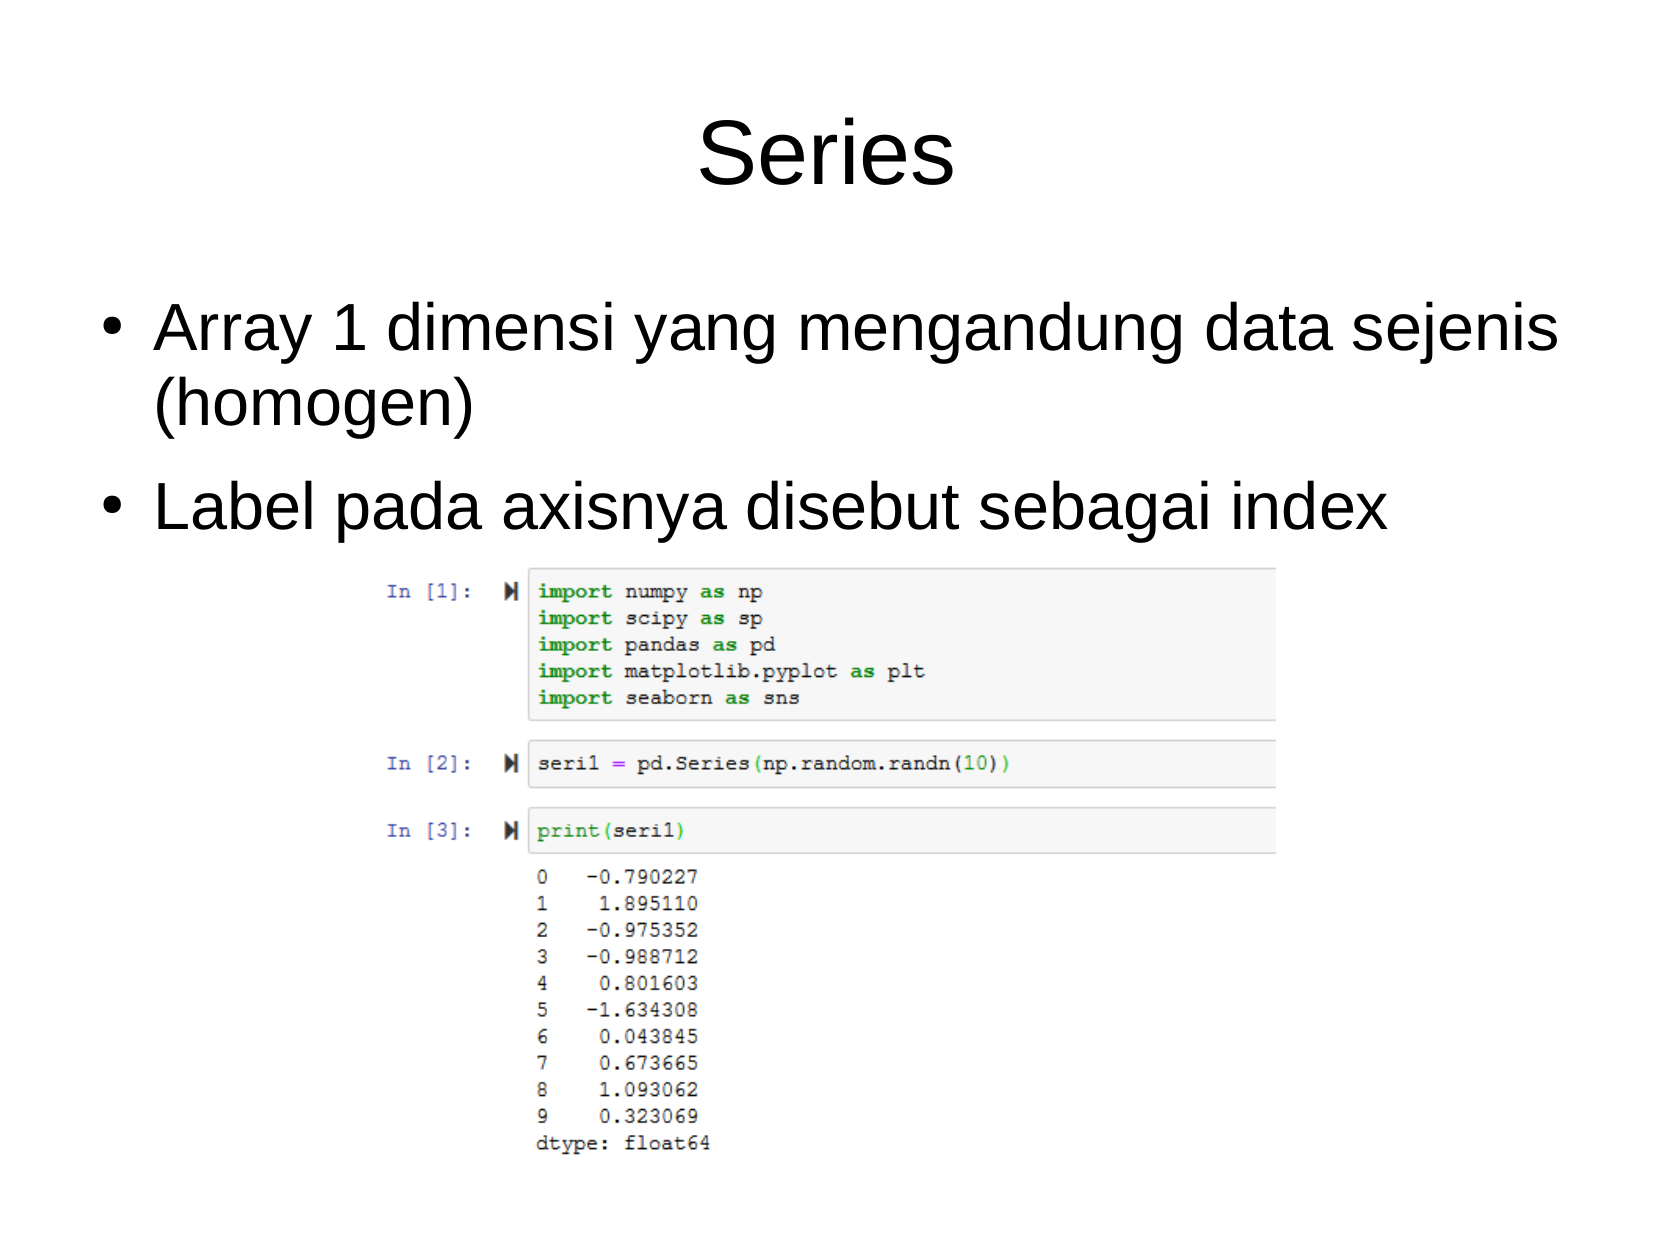

# Series
Array 1 dimensi yang mengandung data sejenis (homogen)
Label pada axisnya disebut sebagai index